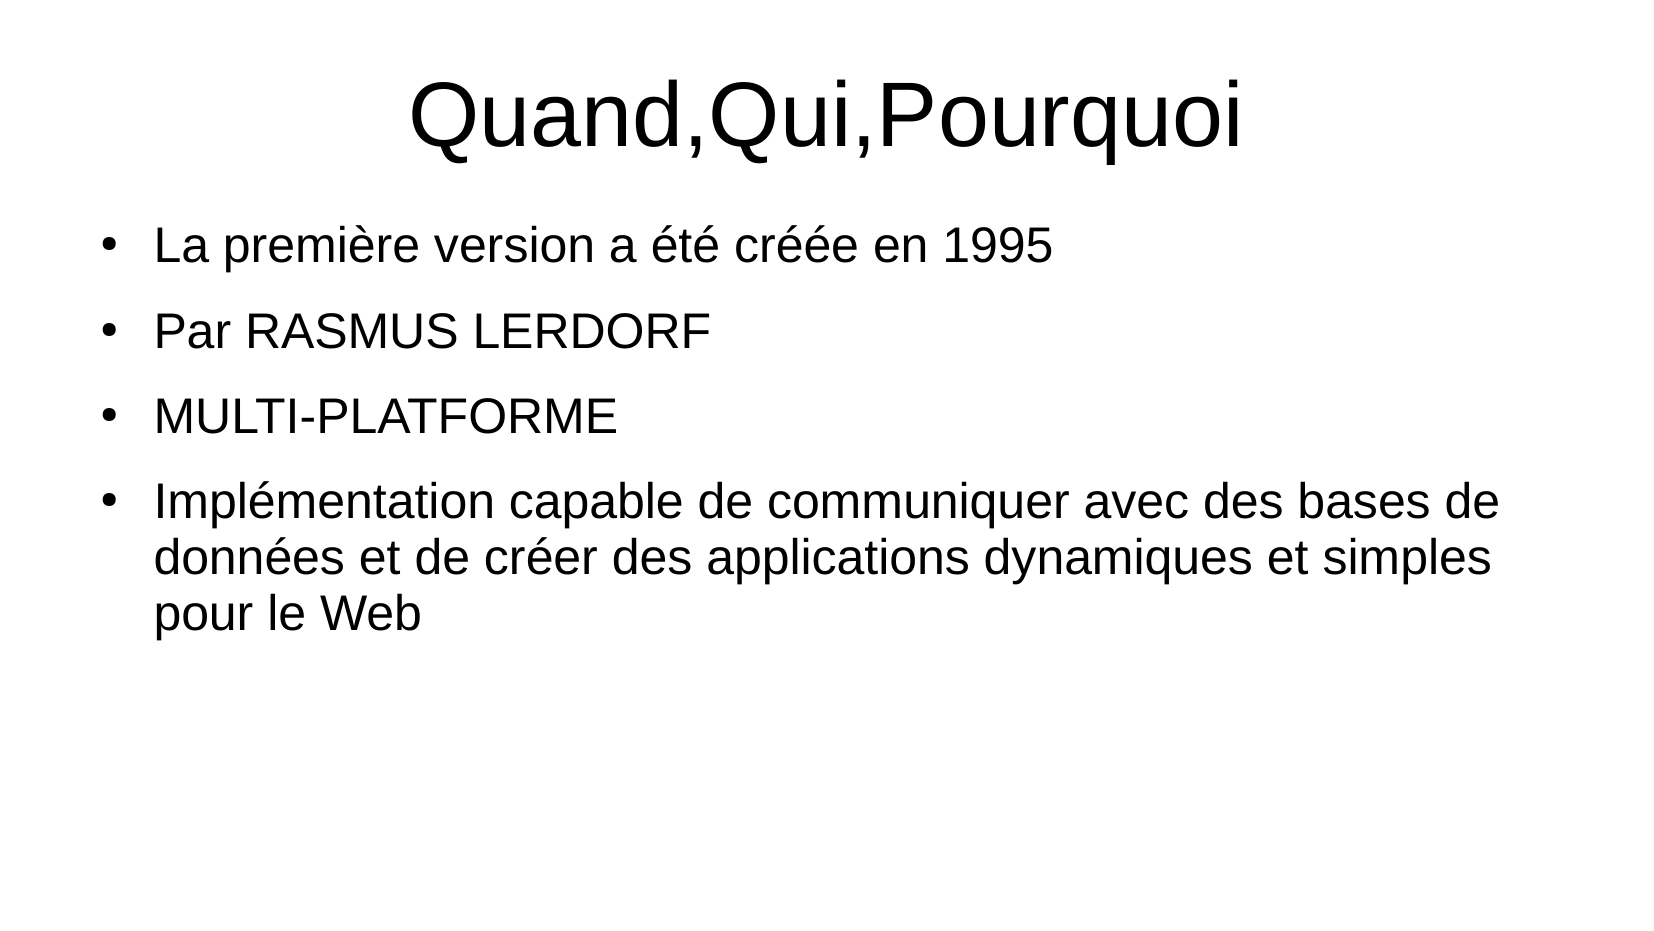

# Quand,Qui,Pourquoi
La première version a été créée en 1995
Par RASMUS LERDORF
MULTI-PLATFORME
Implémentation capable de communiquer avec des bases de données et de créer des applications dynamiques et simples pour le Web